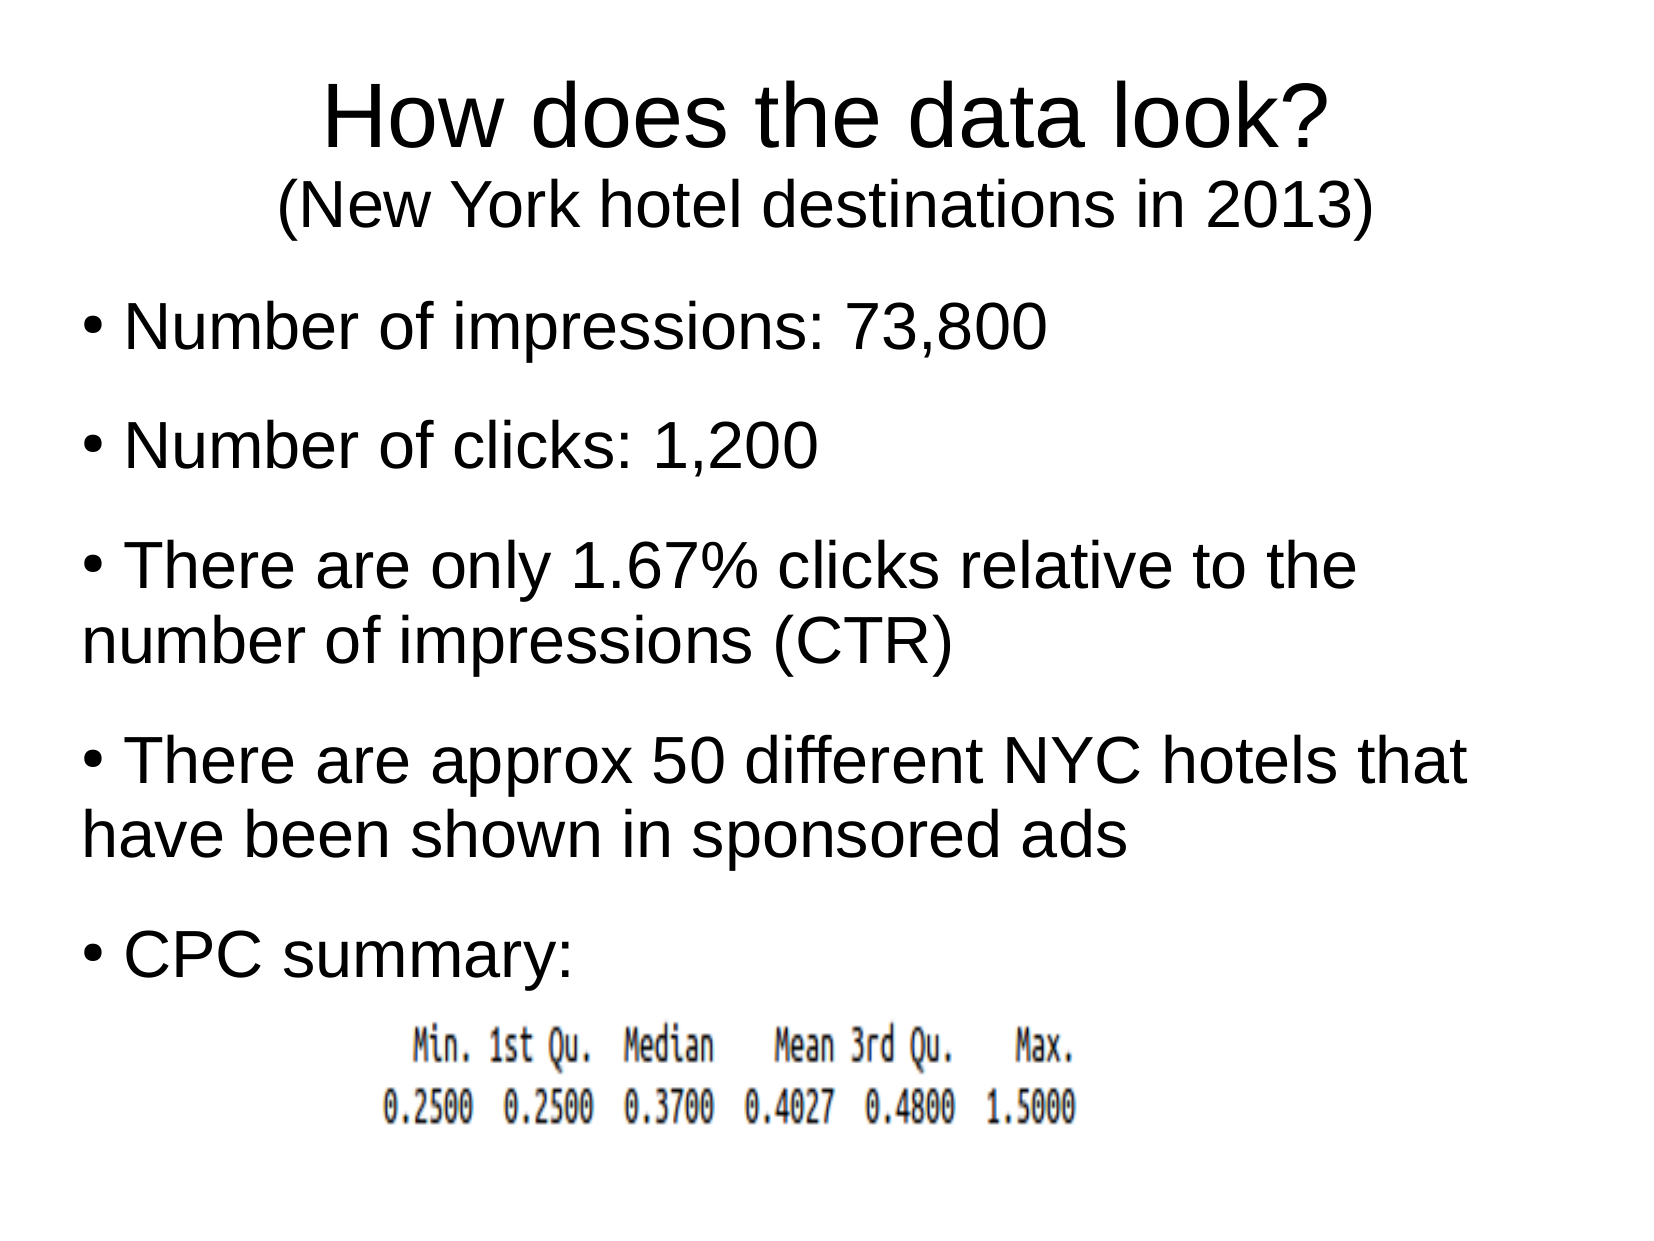

# How does the data look? (New York hotel destinations in 2013)
 Number of impressions: 73,800
 Number of clicks: 1,200
 There are only 1.67% clicks relative to the number of impressions (CTR)
 There are approx 50 different NYC hotels that have been shown in sponsored ads
 CPC summary: